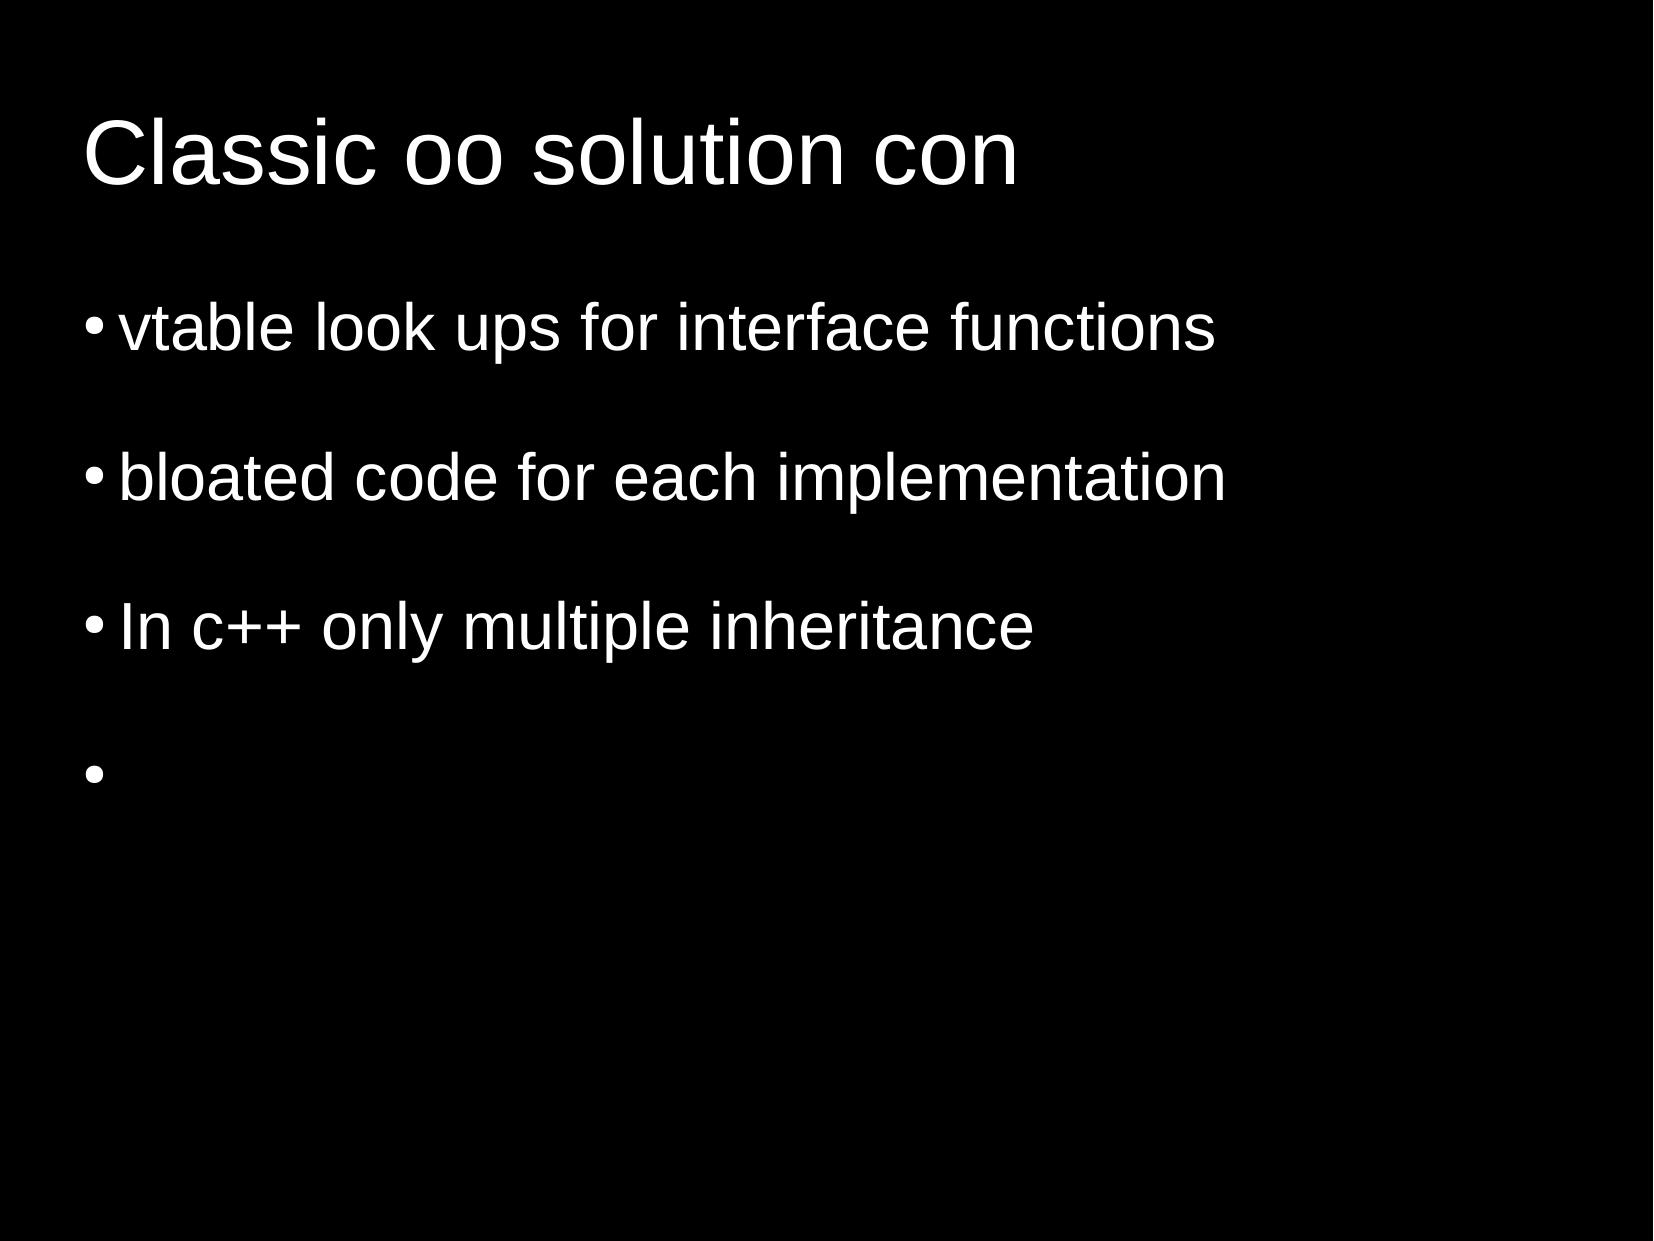

# Classic oo solution con
vtable look ups for interface functions
bloated code for each implementation
In c++ only multiple inheritance